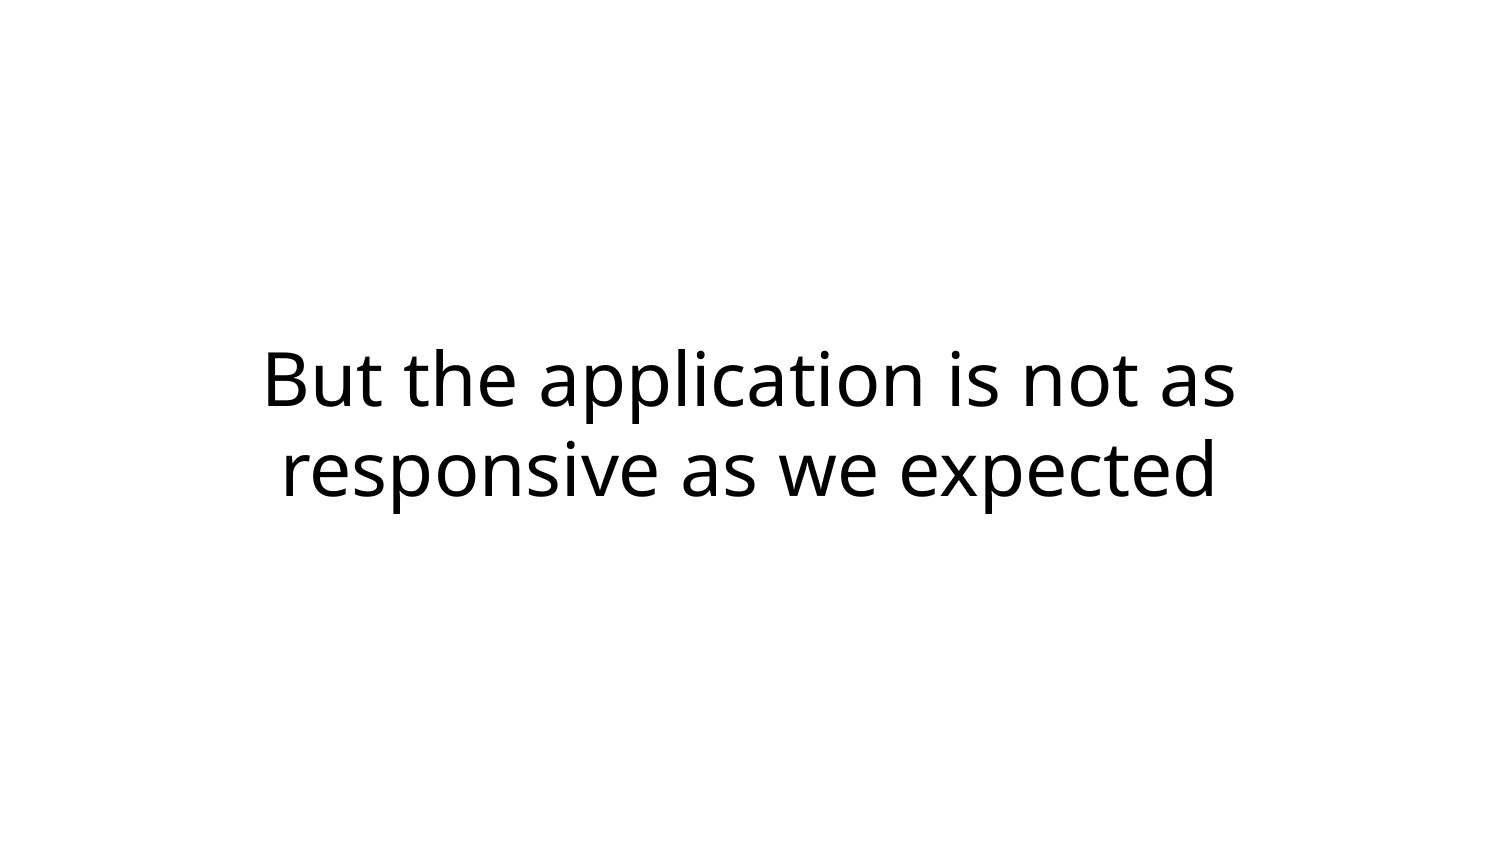

# But the application is not as responsive as we expected